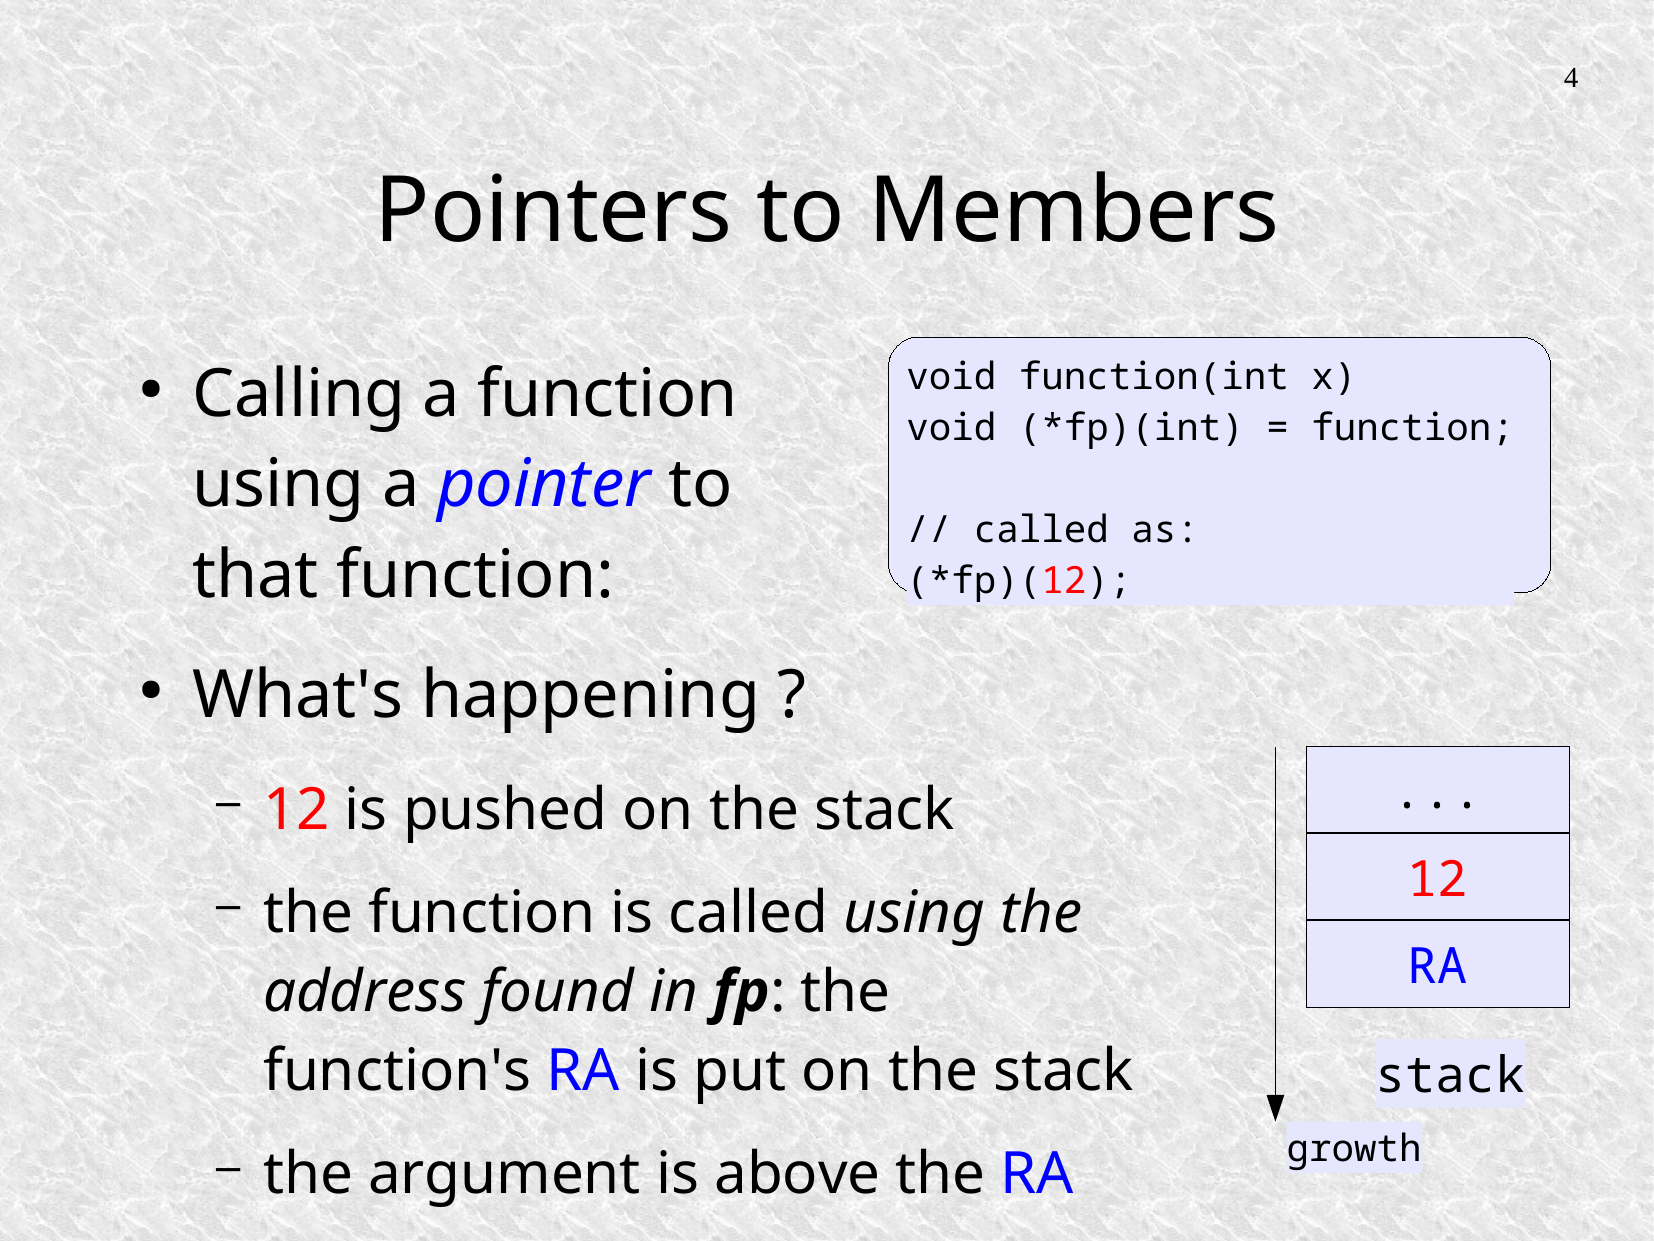

4
# Pointers to Members
Calling a function
using a pointer to
that function:
What's happening ?
12 is pushed on the stack
the function is called using the
address found in fp: the
function's RA is put on the stack
the argument is above the RA
void function(int x)
void (*fp)(int) = function;
// called as:
(*fp)(12);
...
12
RA
stack
growth